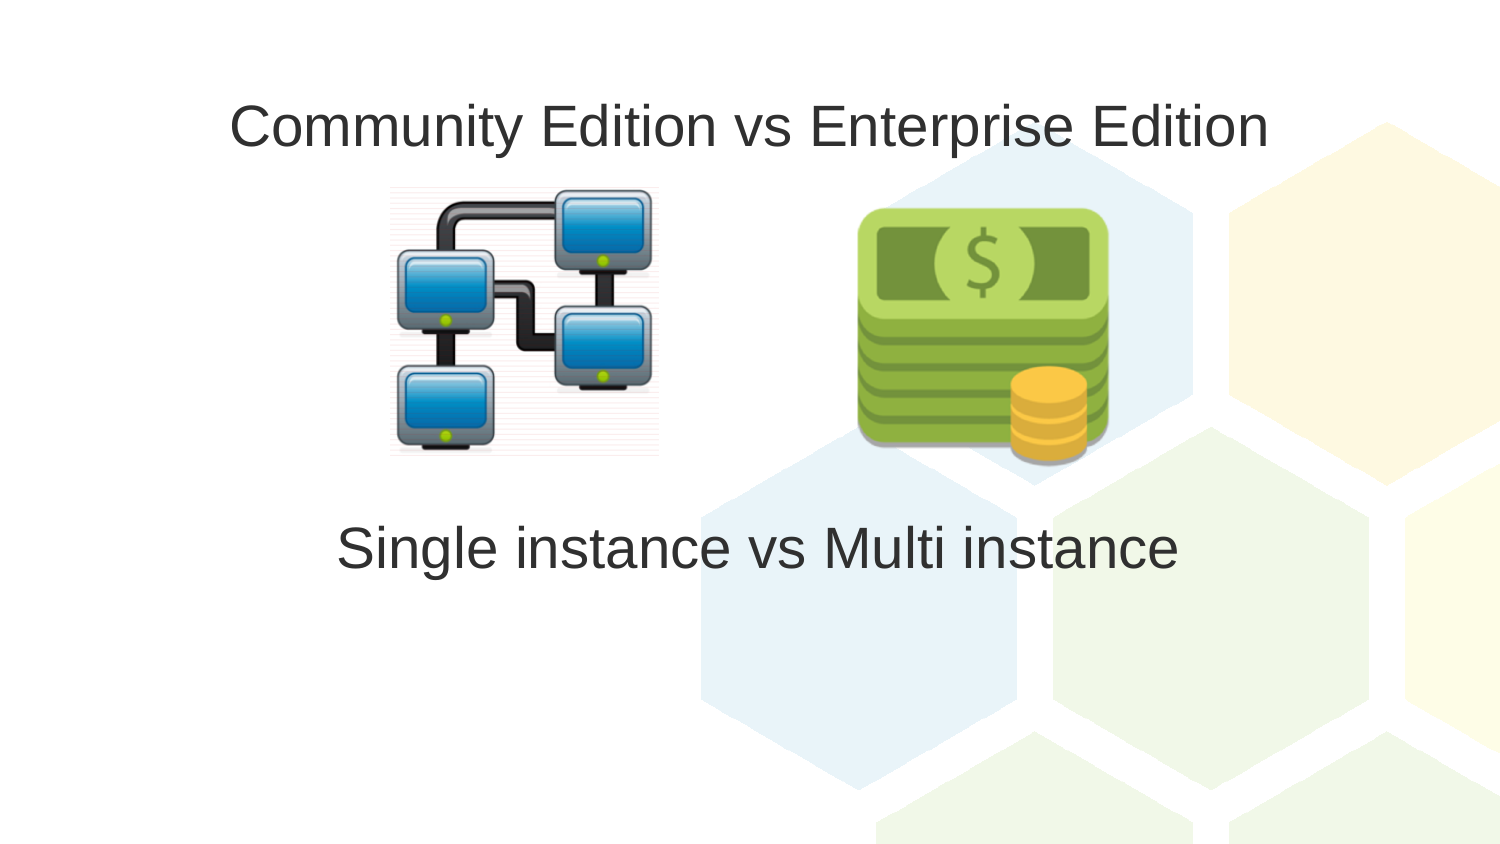

# Community Edition vs Enterprise Edition
Single instance vs Multi instance